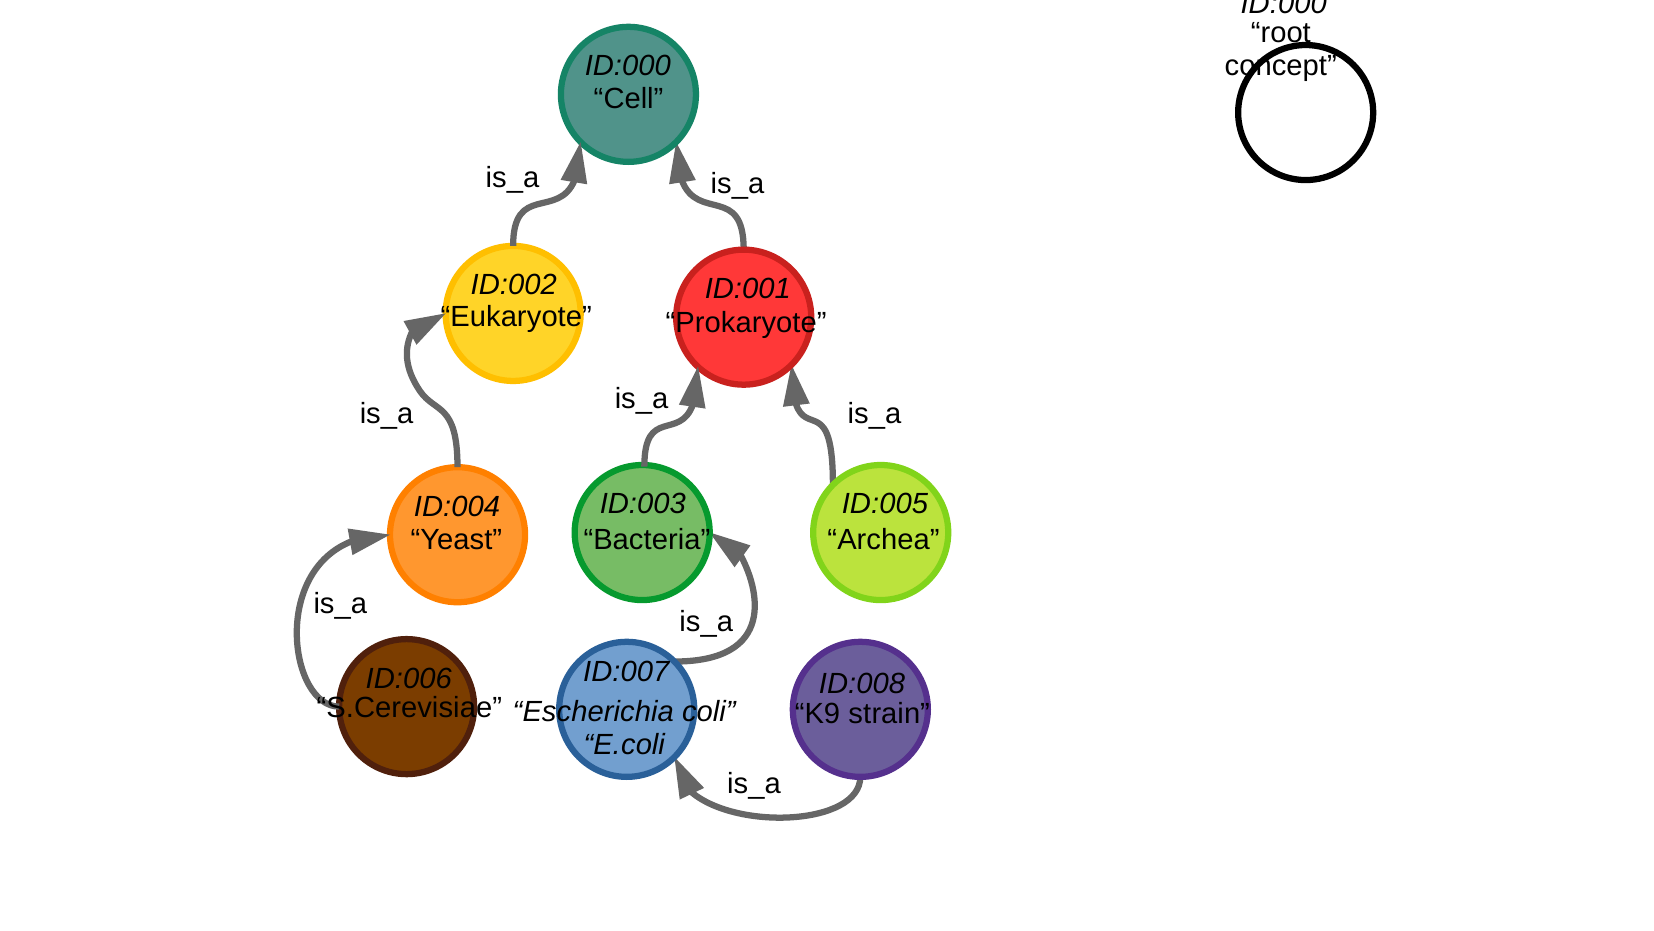

ID:000
“root concept”
ID:000
“Cell”
is_a
is_a
ID:002
ID:001
“Eukaryote”
“Prokaryote”
is_a
is_a
is_a
ID:003
ID:005
ID:004
“Archea”
“Yeast”
“Bacteria”
is_a
is_a
ID:007
ID:006
ID:008
“S.Cerevisiae”
“Escherichia coli”
“E.coli
“K9 strain”
is_a